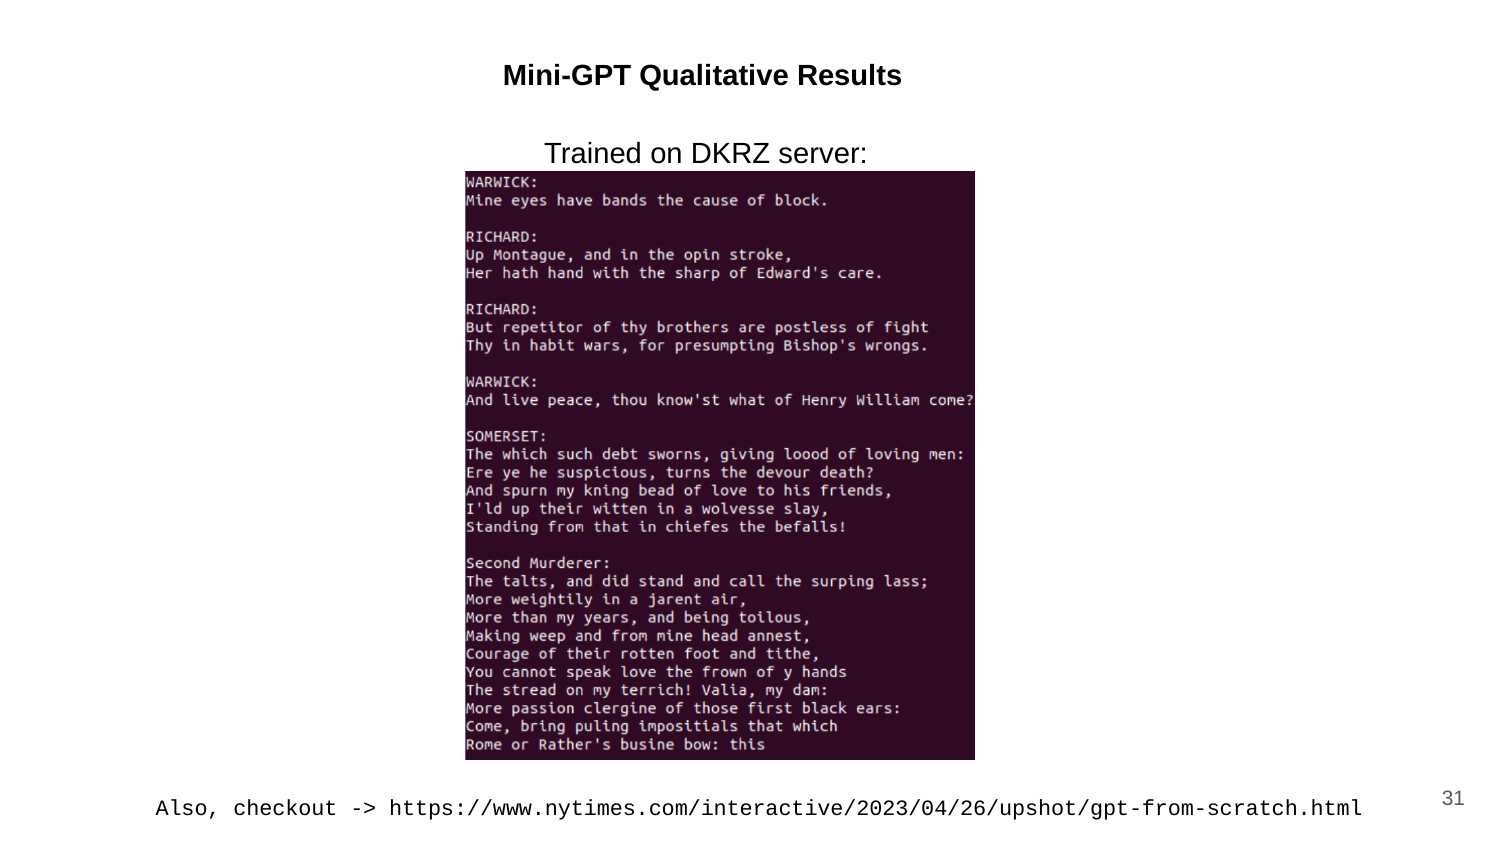

Mini-GPT Qualitative Results
Trained on DKRZ server:
Also, checkout -> https://www.nytimes.com/interactive/2023/04/26/upshot/gpt-from-scratch.html